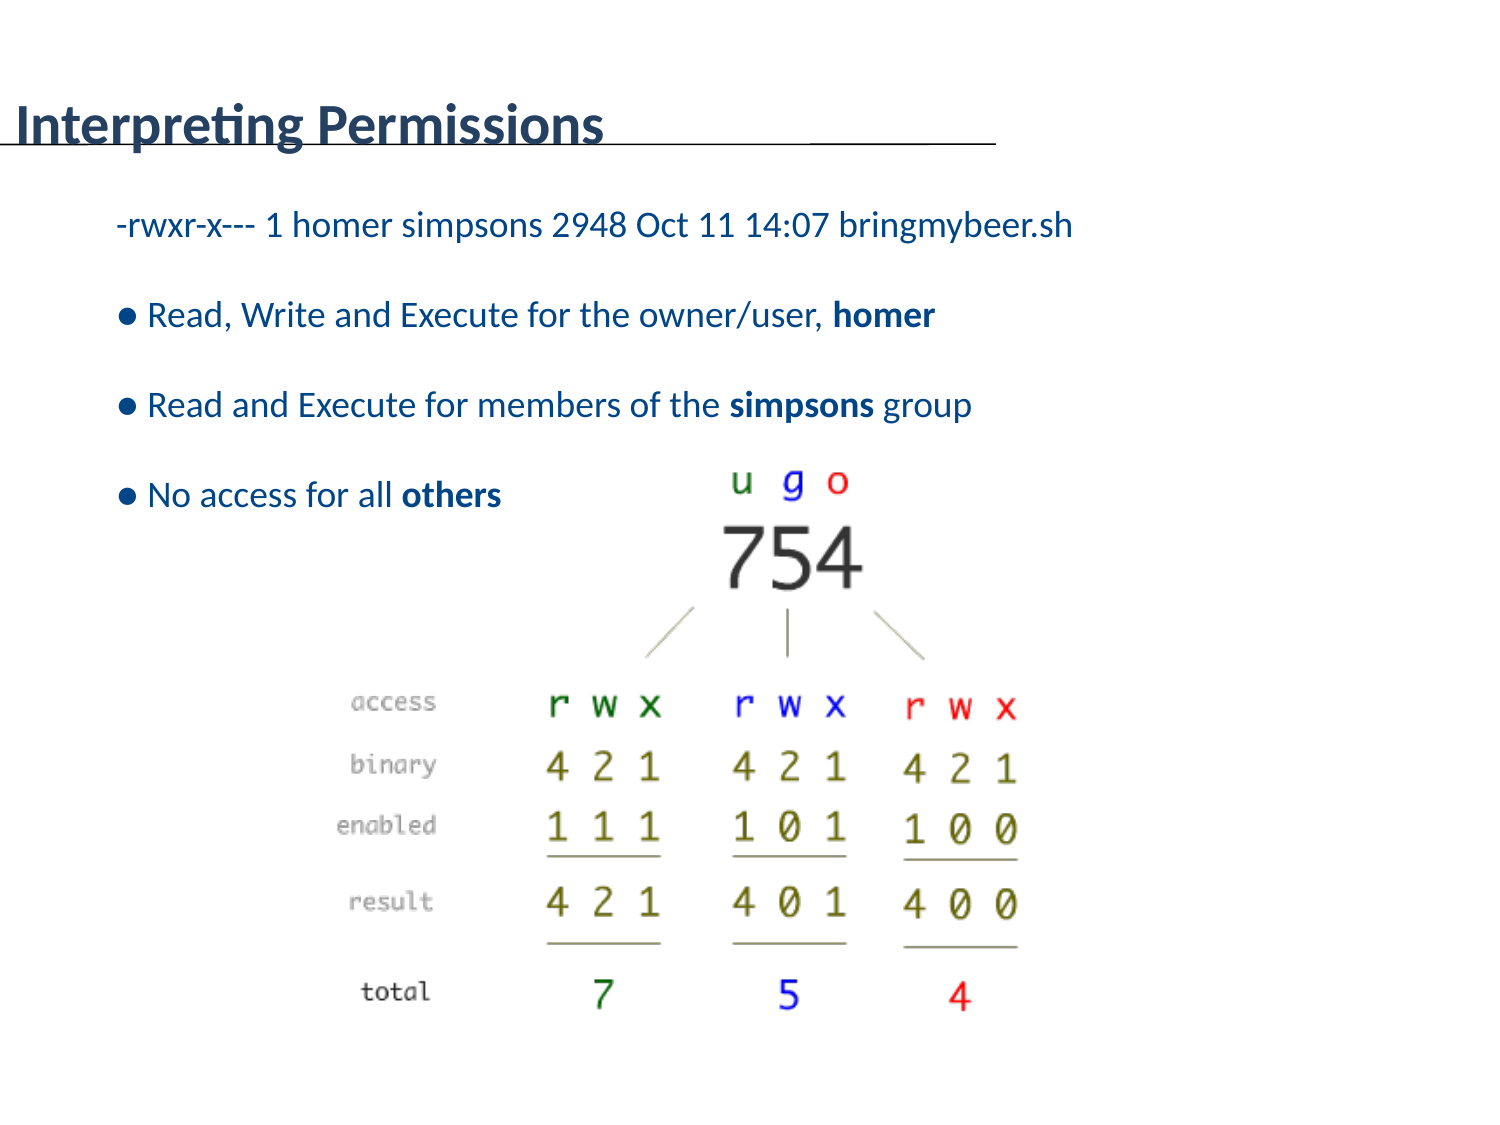

Interpreting Permissions
-rwxr-x--- 1 homer simpsons 2948 Oct 11 14:07 bringmybeer.sh
● Read, Write and Execute for the owner/user, homer
● Read and Execute for members of the simpsons group
● No access for all others